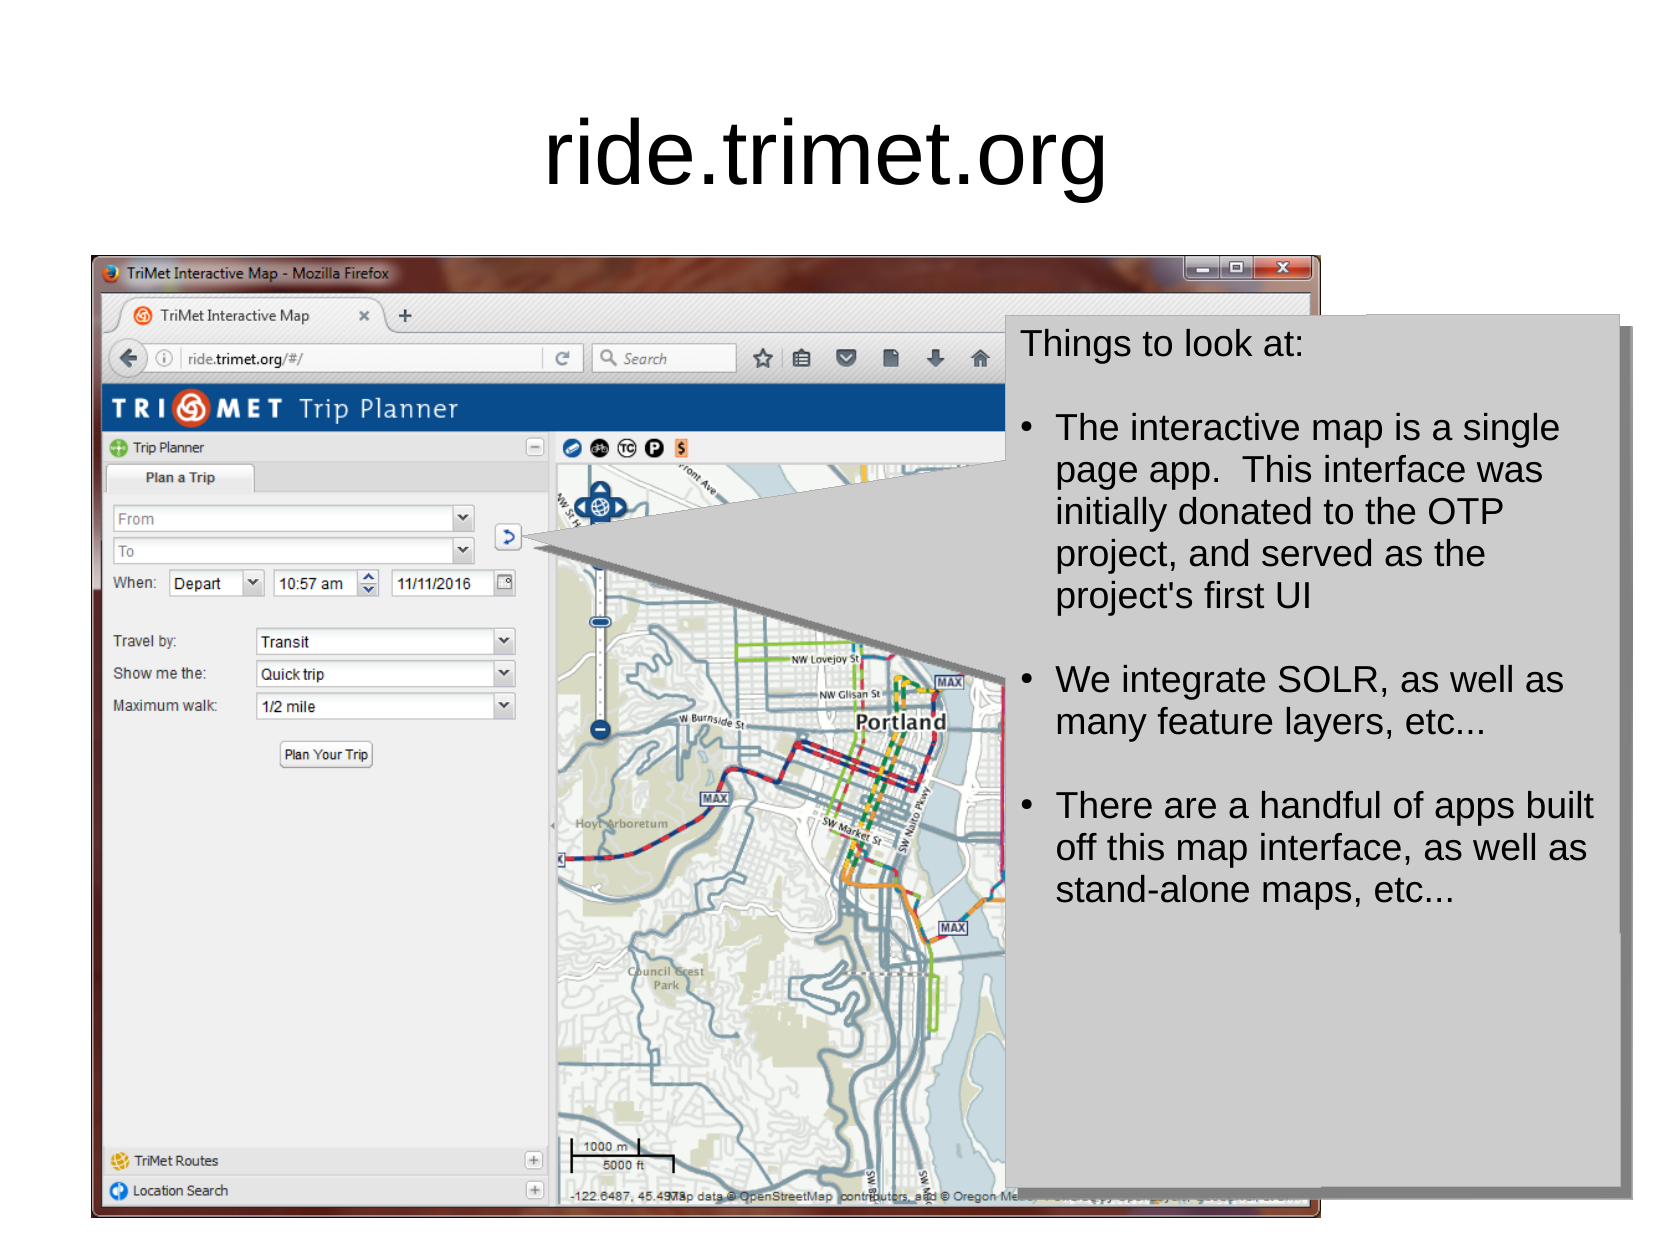

# ride.trimet.org
Things to look at:
The interactive map is a single page app. This interface was initially donated to the OTP project, and served as the project's first UI
We integrate SOLR, as well as many feature layers, etc...
There are a handful of apps built off this map interface, as well as stand-alone maps, etc...